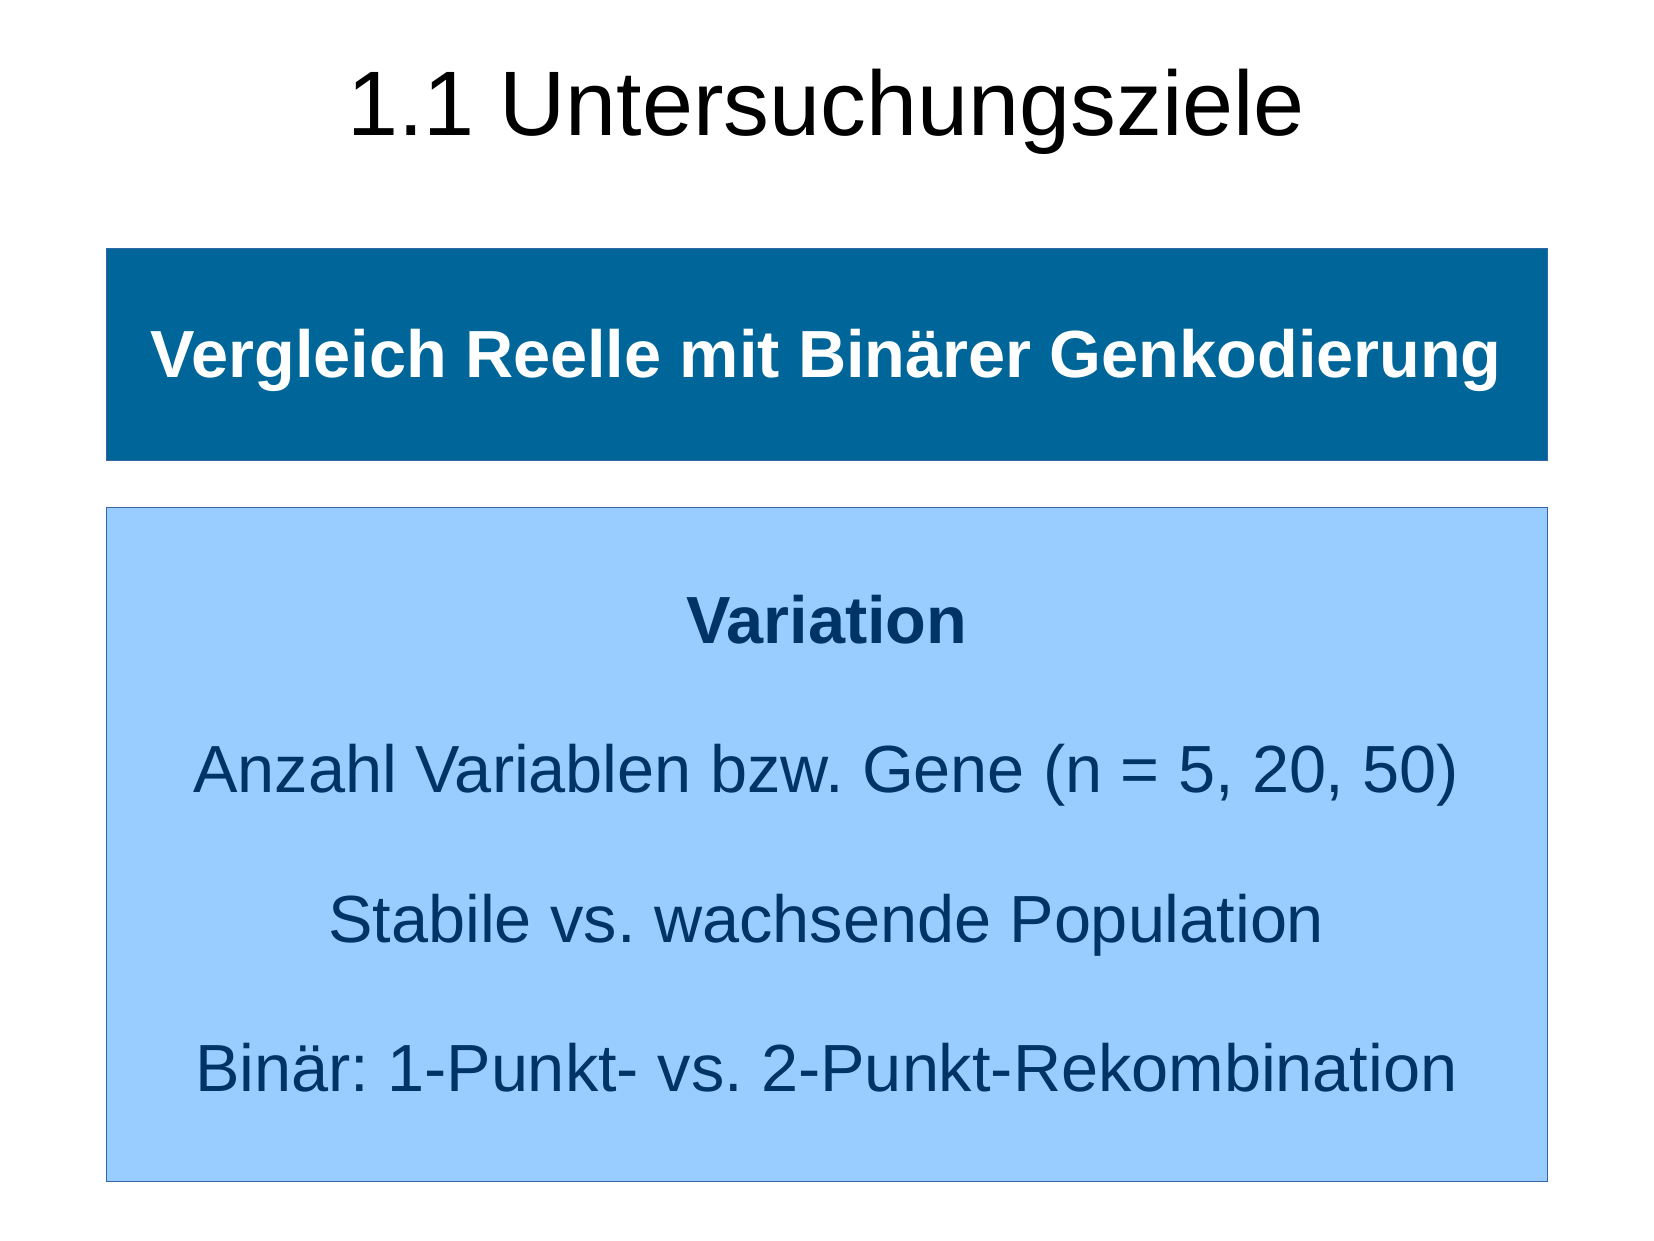

# 1.1 Untersuchungsziele
Vergleich Reelle mit Binärer Genkodierung
Variation
Anzahl Variablen bzw. Gene (n = 5, 20, 50)
Stabile vs. wachsende Population
Binär: 1-Punkt- vs. 2-Punkt-Rekombination